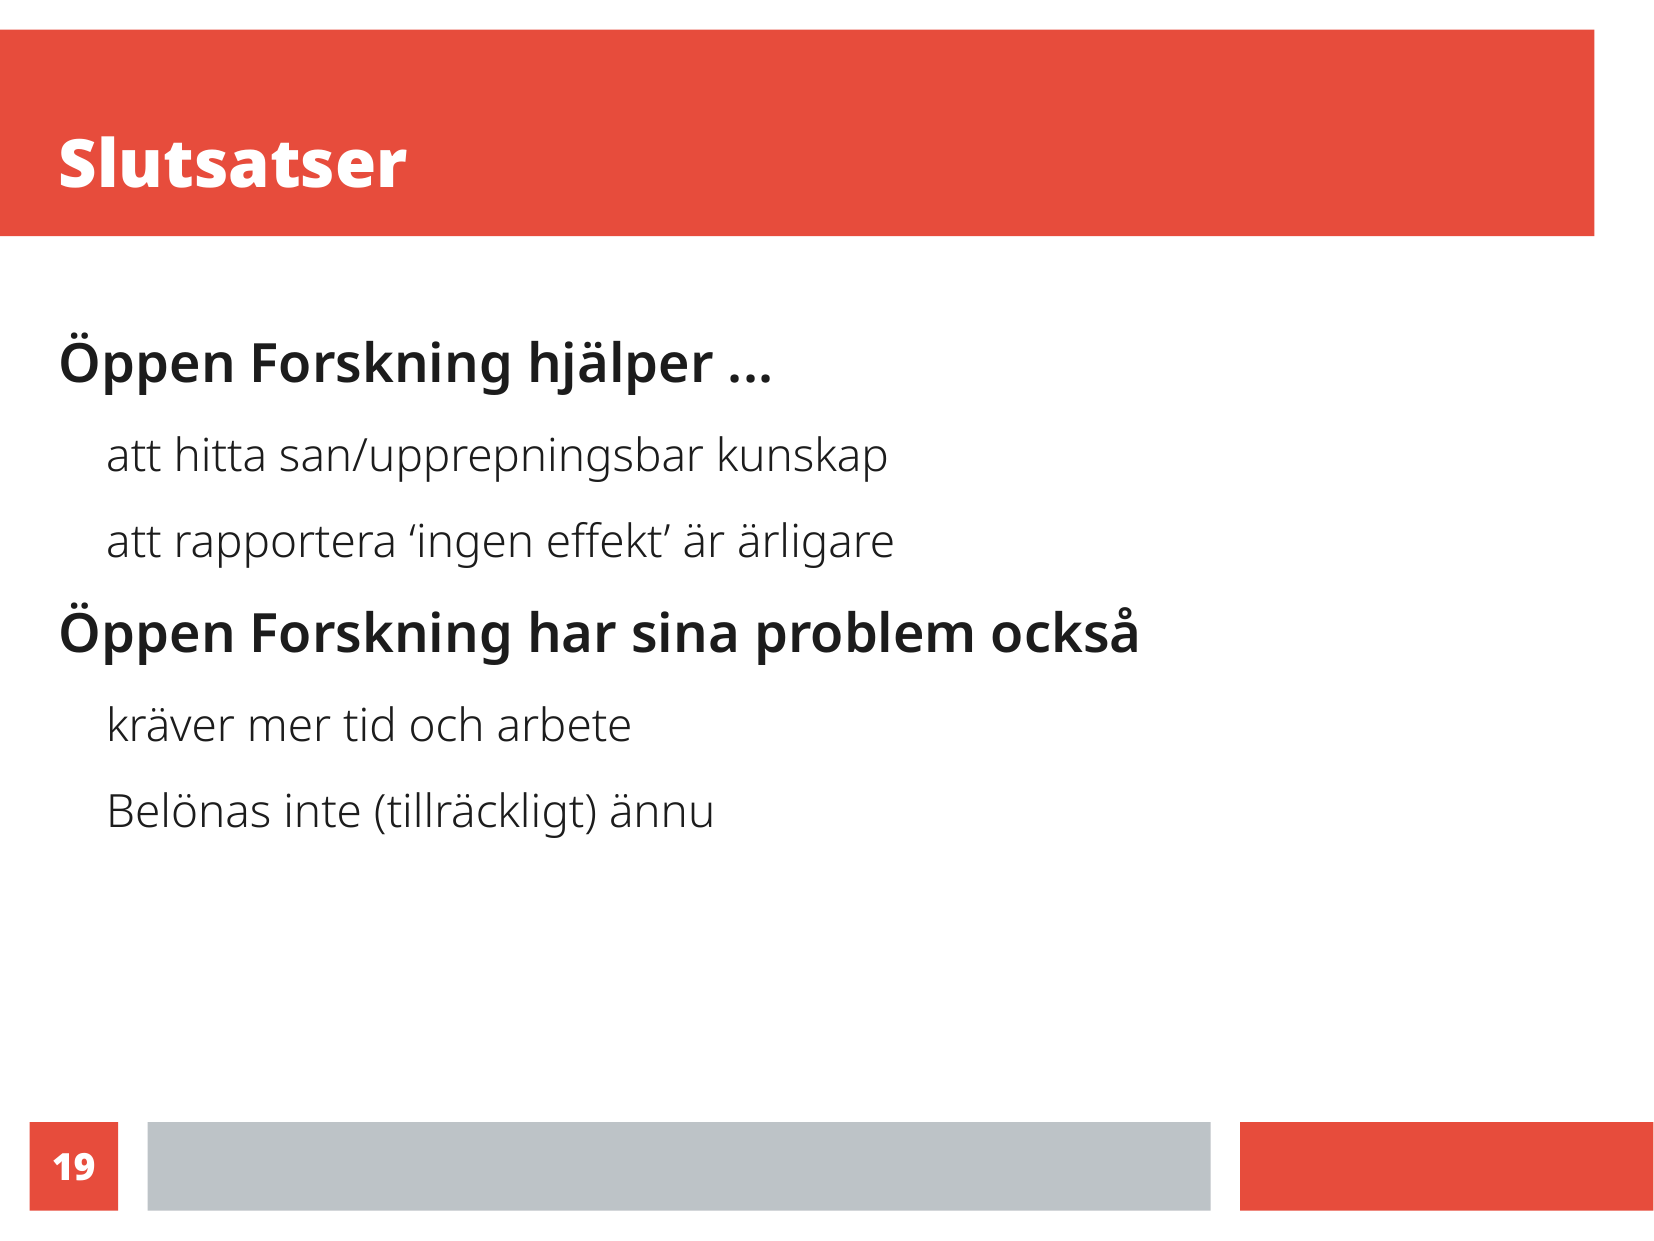

# Slutsatser
Öppen Forskning hjälper ...
att hitta san/upprepningsbar kunskap
att rapportera ‘ingen effekt’ är ärligare
Öppen Forskning har sina problem också
kräver mer tid och arbete
Belönas inte (tillräckligt) ännu
19